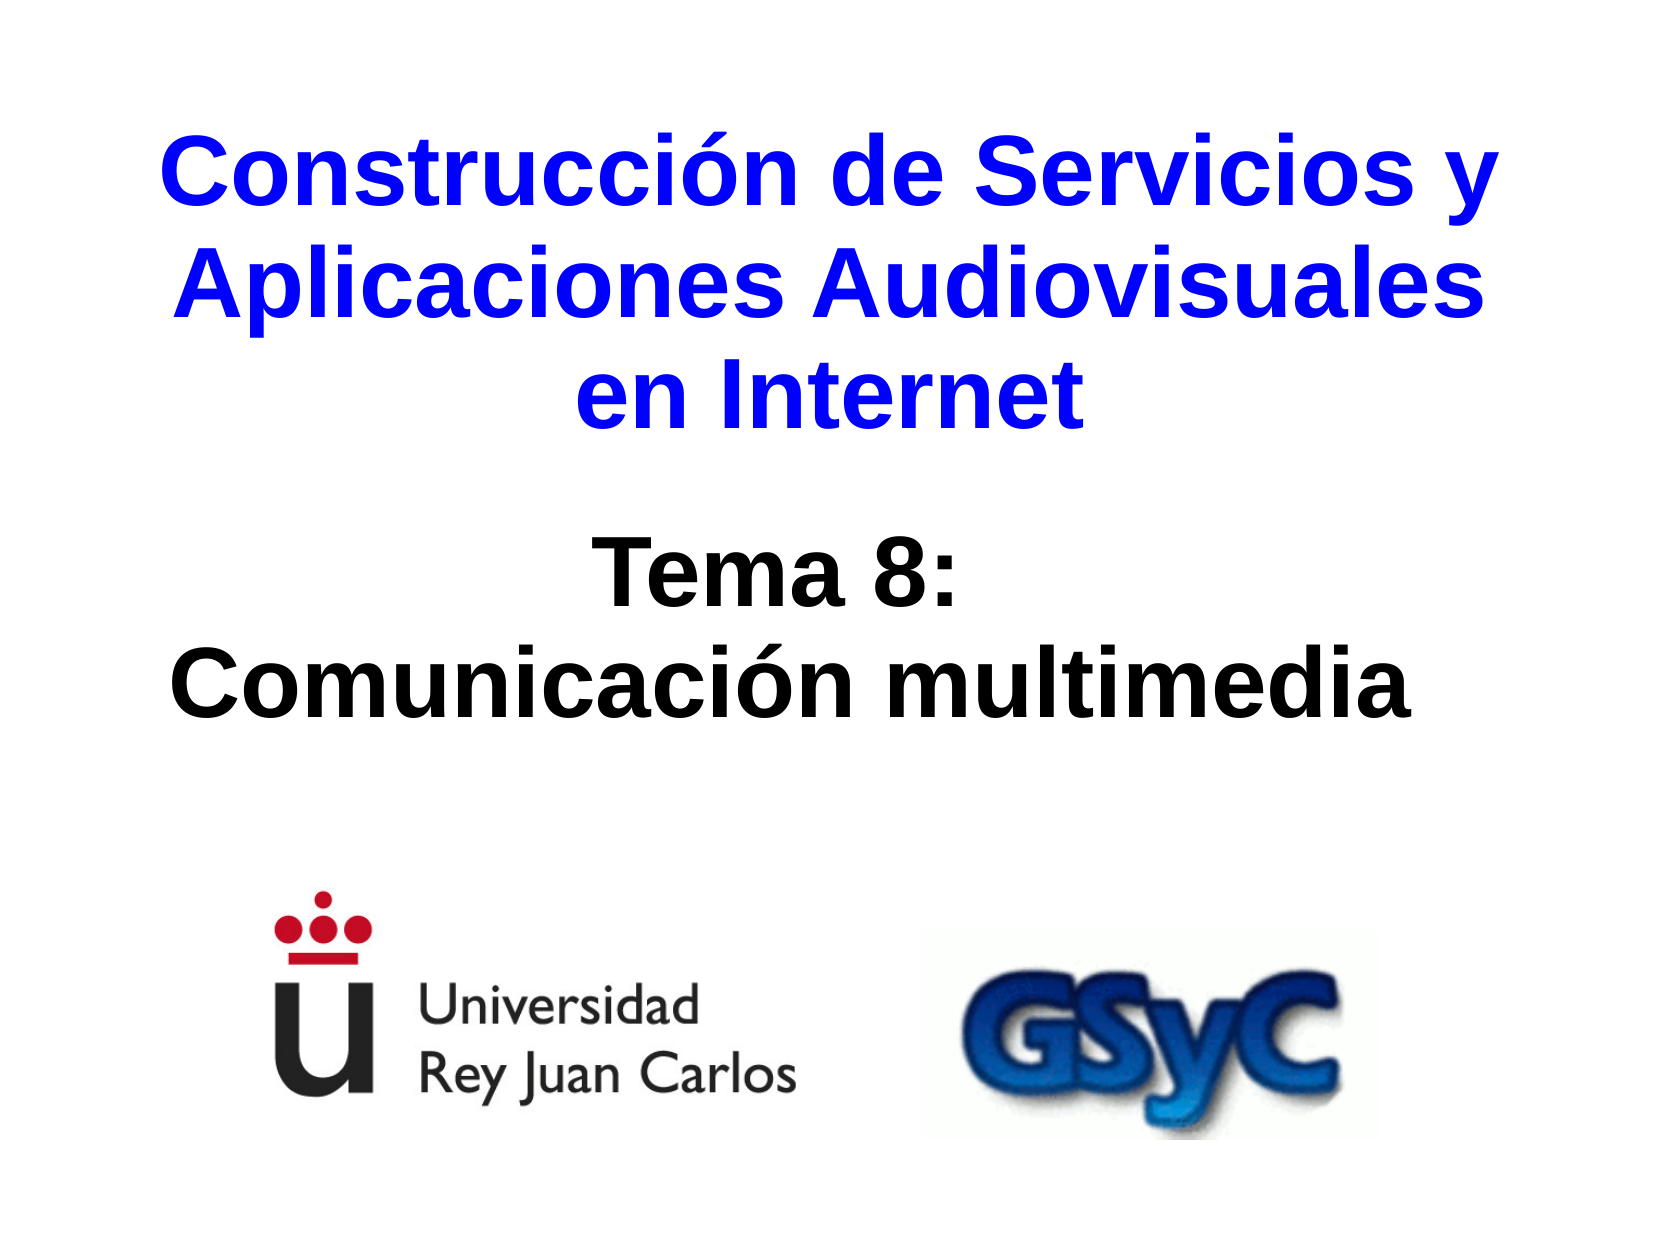

Construcción de Servicios y Aplicaciones Audiovisuales en Internet
# Tema 8: Comunicación multimedia